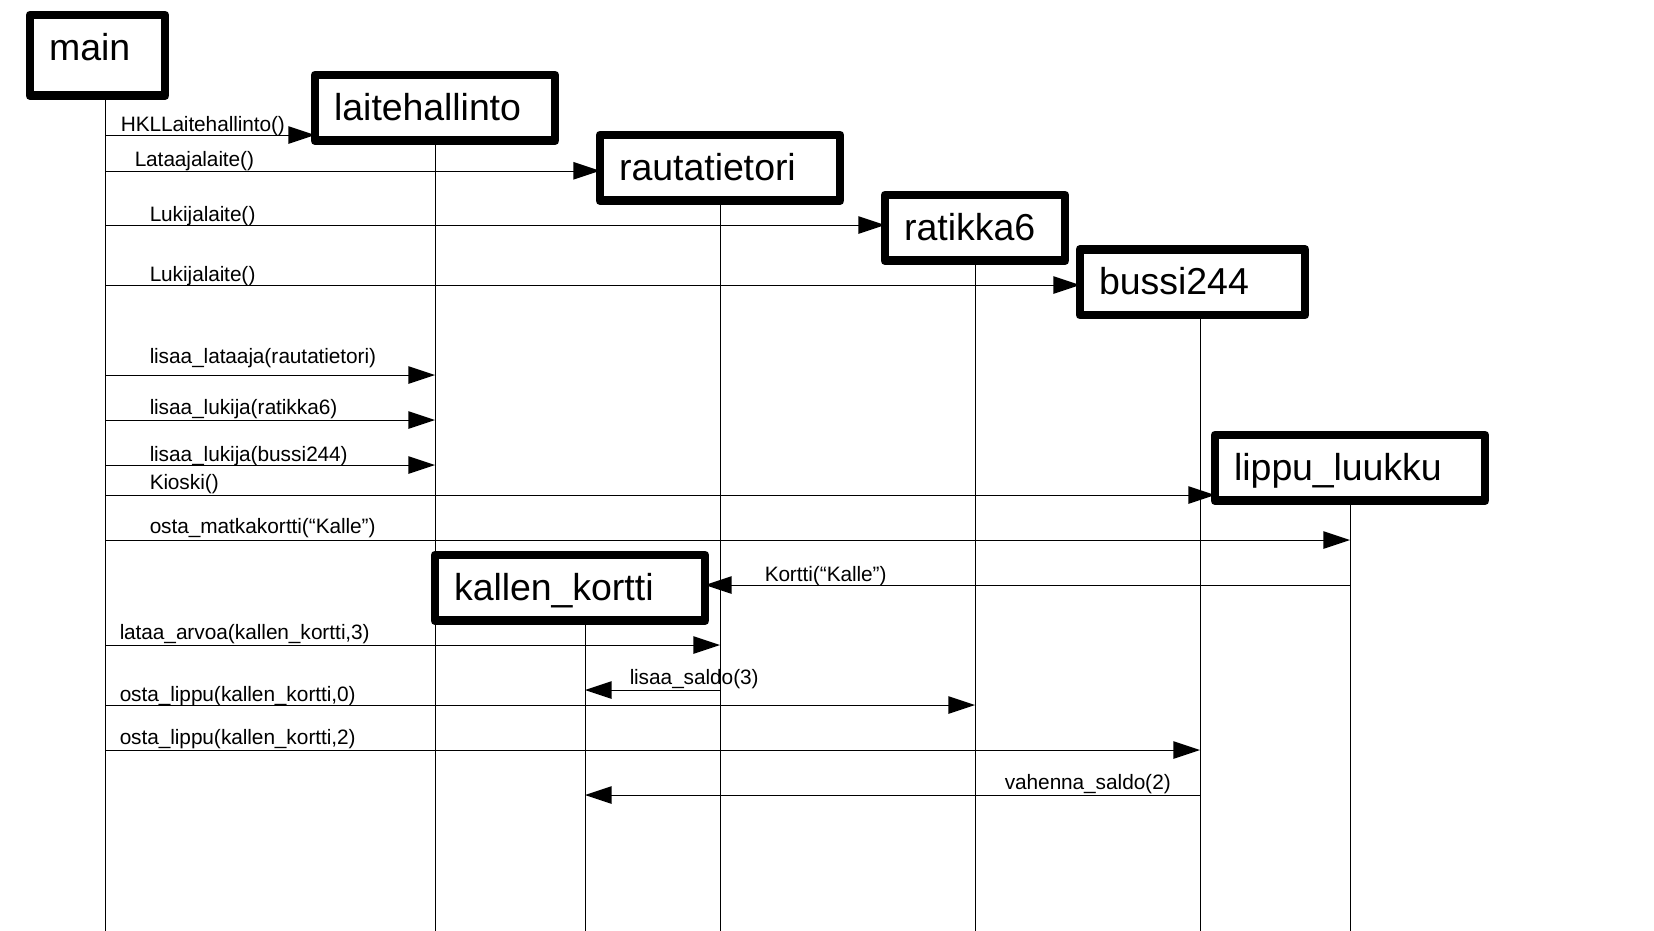

main
laitehallinto
HKLLaitehallinto()
rautatietori
Lataajalaite()
Lukijalaite()
ratikka6
bussi244
Lukijalaite()
lisaa_lataaja(rautatietori)
lisaa_lukija(ratikka6)
lisaa_lukija(bussi244)
lippu_luukku
Kioski()
osta_matkakortti(“Kalle”)
kallen_kortti
Kortti(“Kalle”)
lataa_arvoa(kallen_kortti,3)
lisaa_saldo(3)
osta_lippu(kallen_kortti,0)
osta_lippu(kallen_kortti,2)
vahenna_saldo(2)